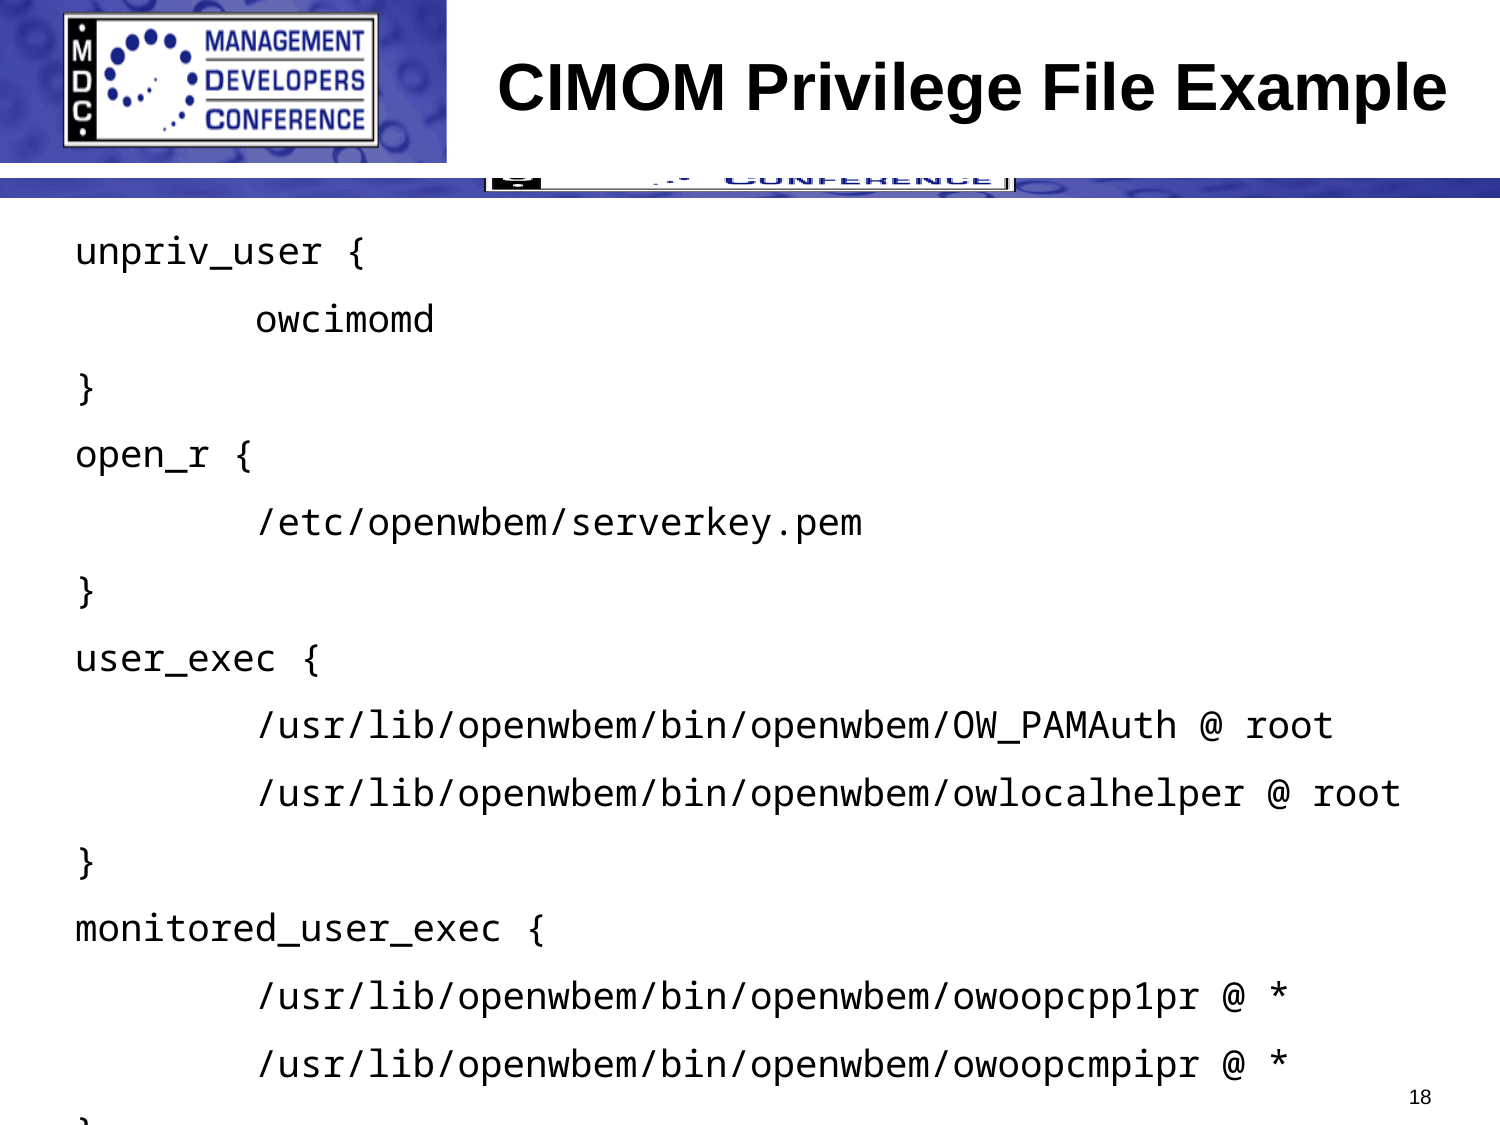

# CIMOM Privilege File Example
unpriv_user {
 owcimomd
}
open_r {
 /etc/openwbem/serverkey.pem
}
user_exec {
 /usr/lib/openwbem/bin/openwbem/OW_PAMAuth @ root
 /usr/lib/openwbem/bin/openwbem/owlocalhelper @ root
}
monitored_user_exec {
 /usr/lib/openwbem/bin/openwbem/owoopcpp1pr @ *
 /usr/lib/openwbem/bin/openwbem/owoopcmpipr @ *
}
18